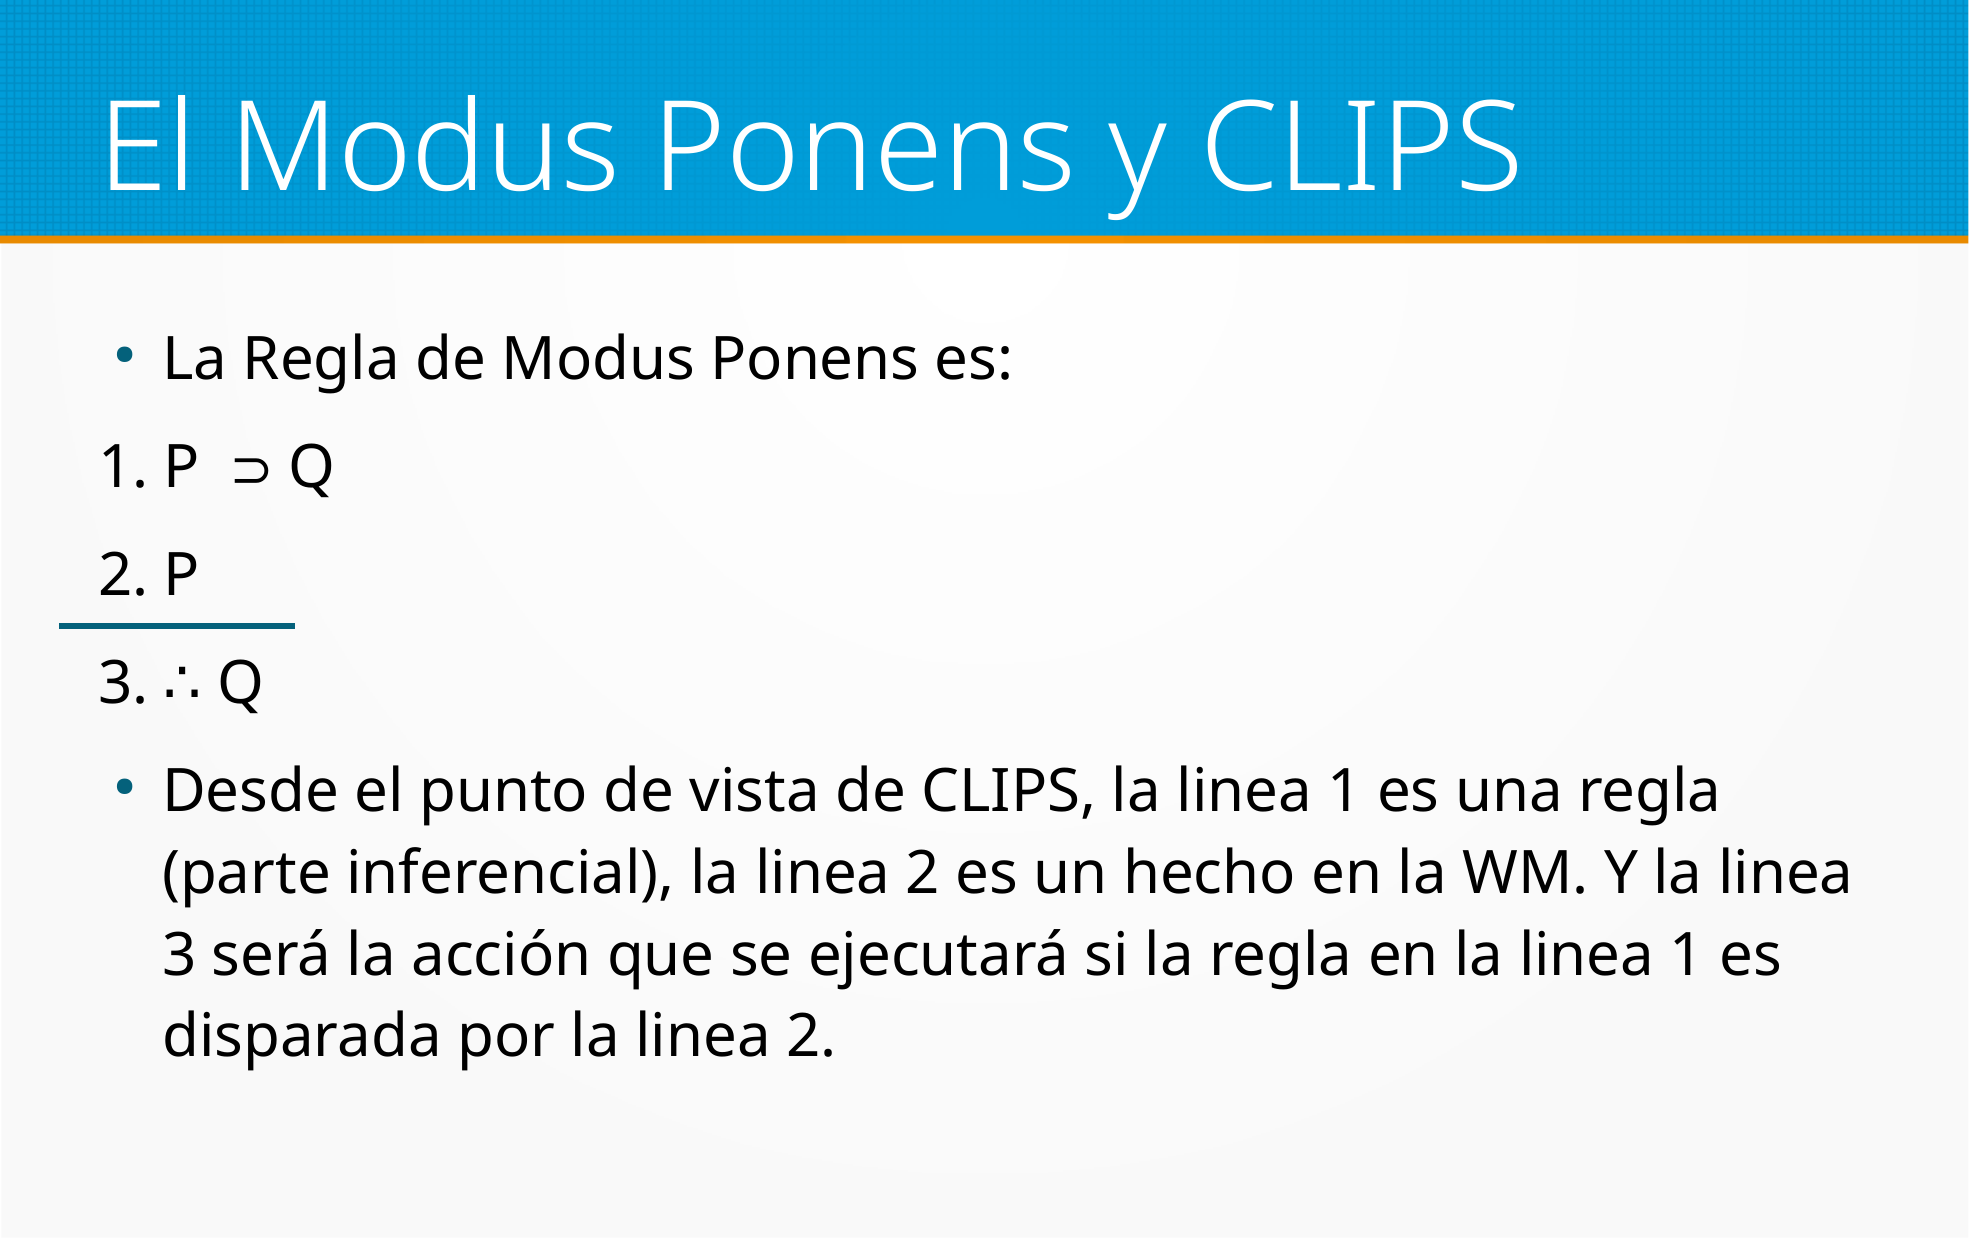

# El Modus Ponens y CLIPS
La Regla de Modus Ponens es:
1. P ⊃ Q
2. P
3. ∴ Q
Desde el punto de vista de CLIPS, la linea 1 es una regla (parte inferencial), la linea 2 es un hecho en la WM. Y la linea 3 será la acción que se ejecutará si la regla en la linea 1 es disparada por la linea 2.